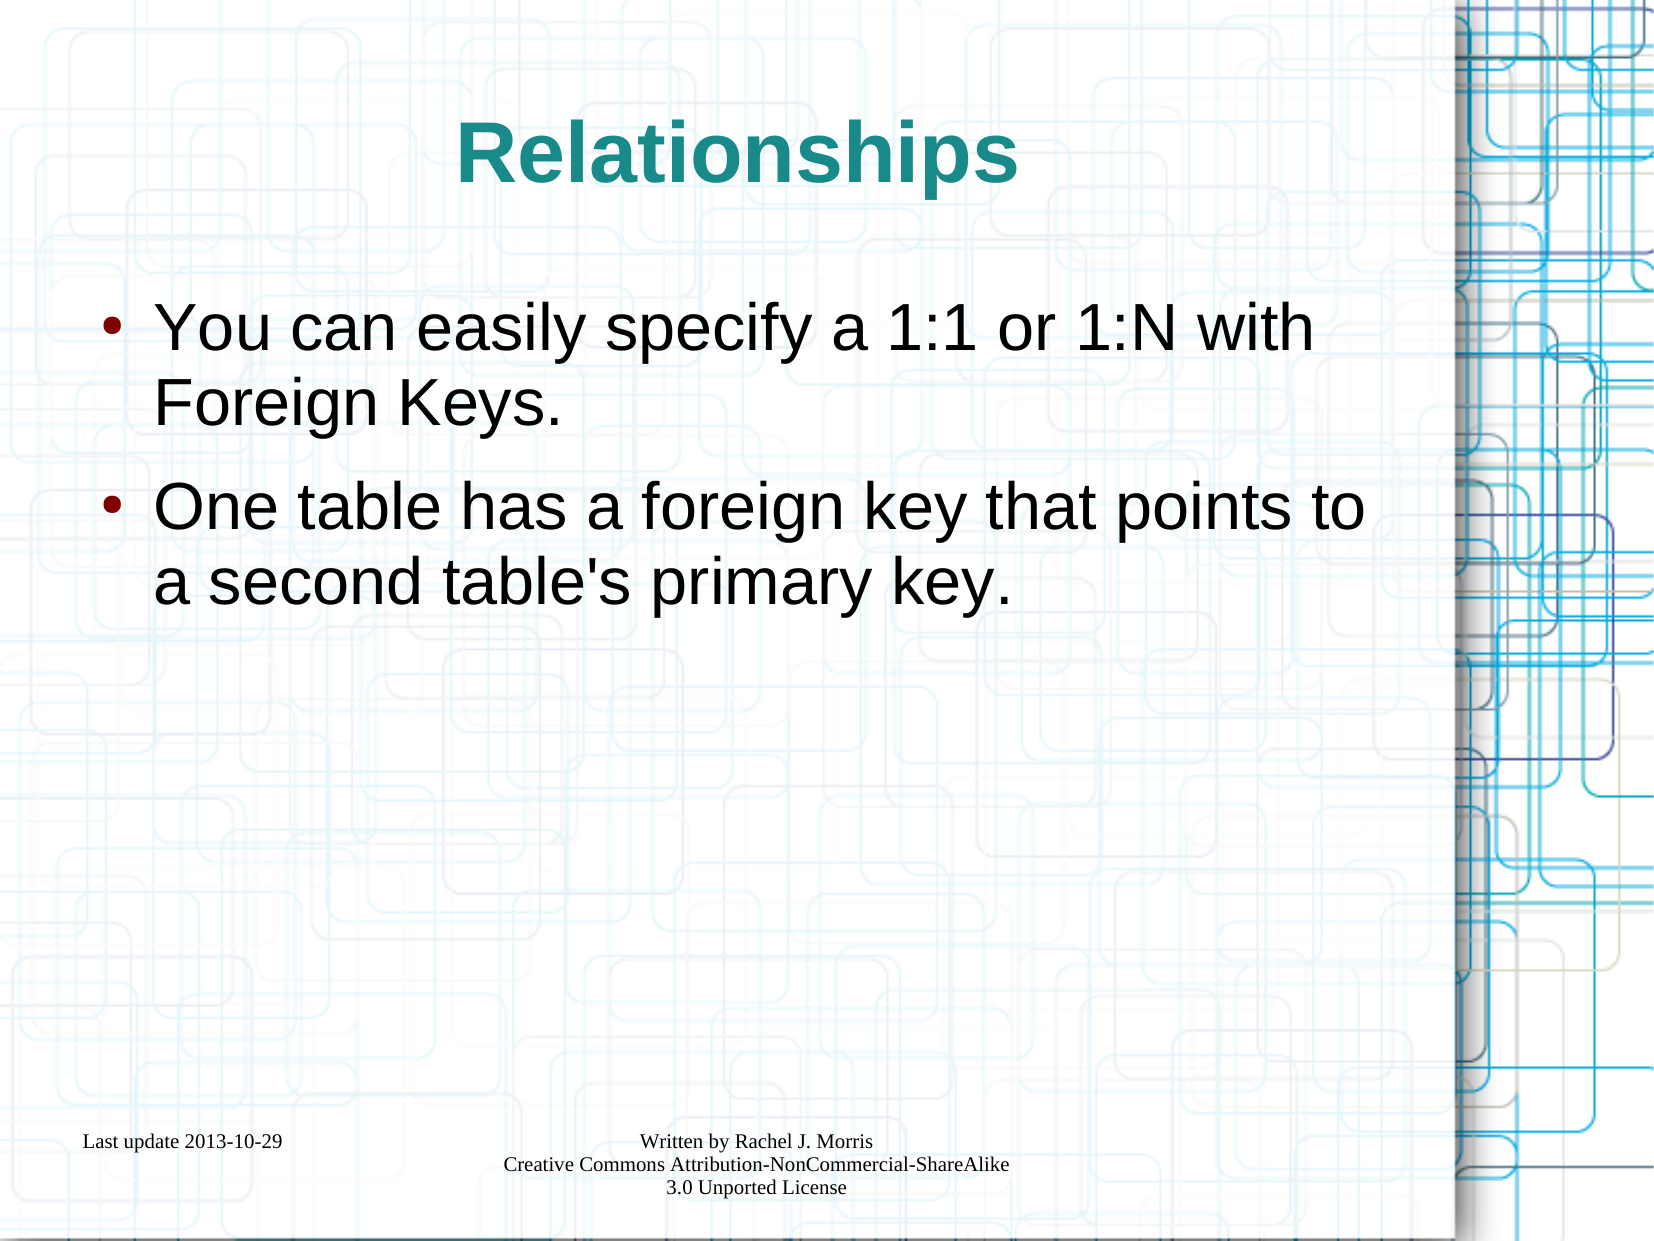

# Relationships
You can easily specify a 1:1 or 1:N with Foreign Keys.
One table has a foreign key that points to a second table's primary key.